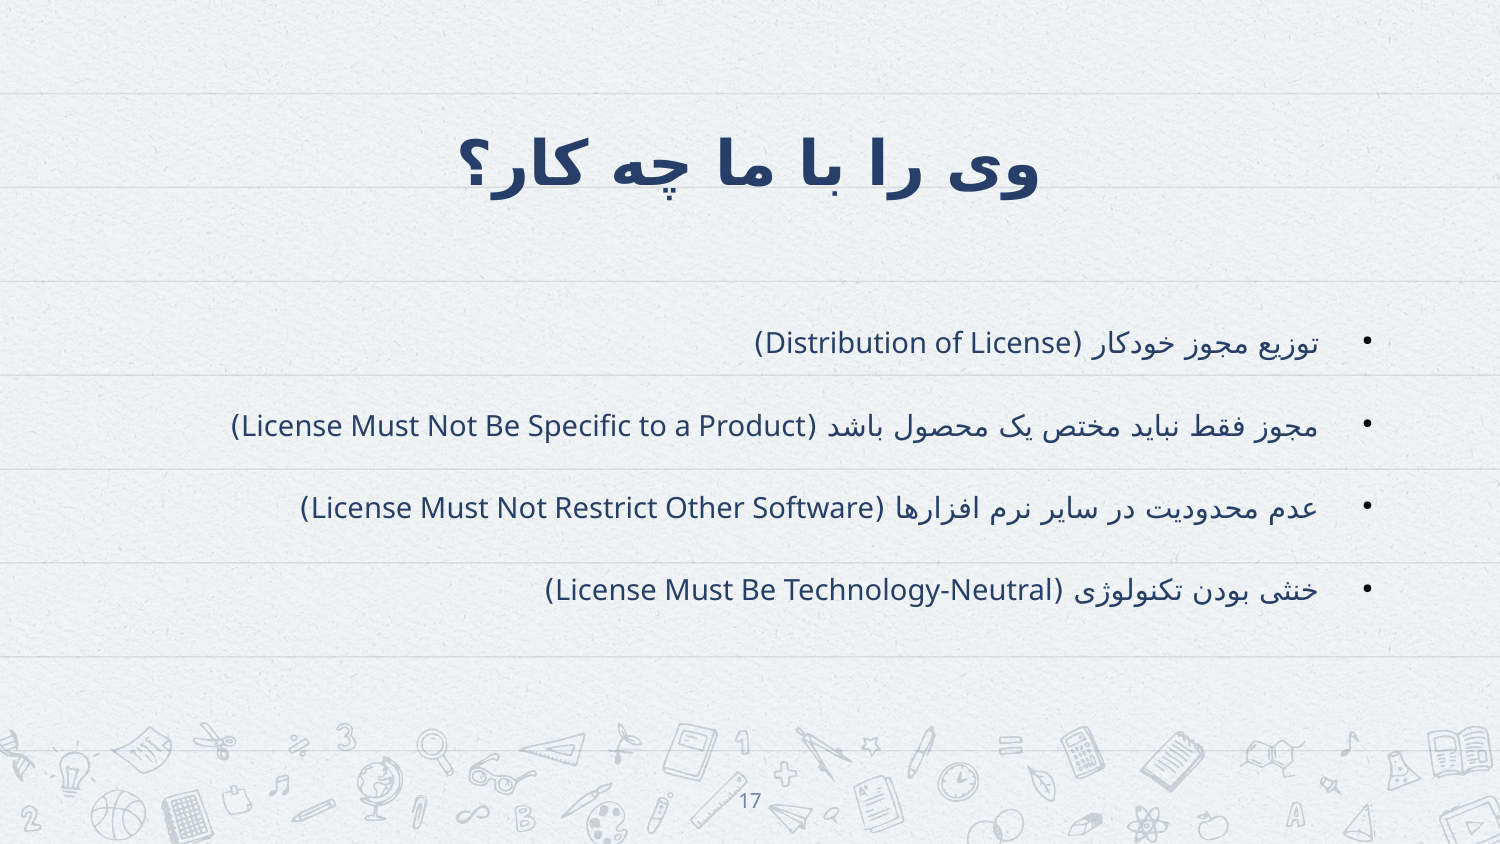

# وی را با ما چه کار؟
توزیع مجوز خودکار (Distribution of License)
مجوز فقط نباید مختص یک محصول باشد (License Must Not Be Specific to a Product)
عدم محدودیت در سایر نرم افزارها (License Must Not Restrict Other Software)
خنثی بودن تکنولوژی (License Must Be Technology-Neutral)